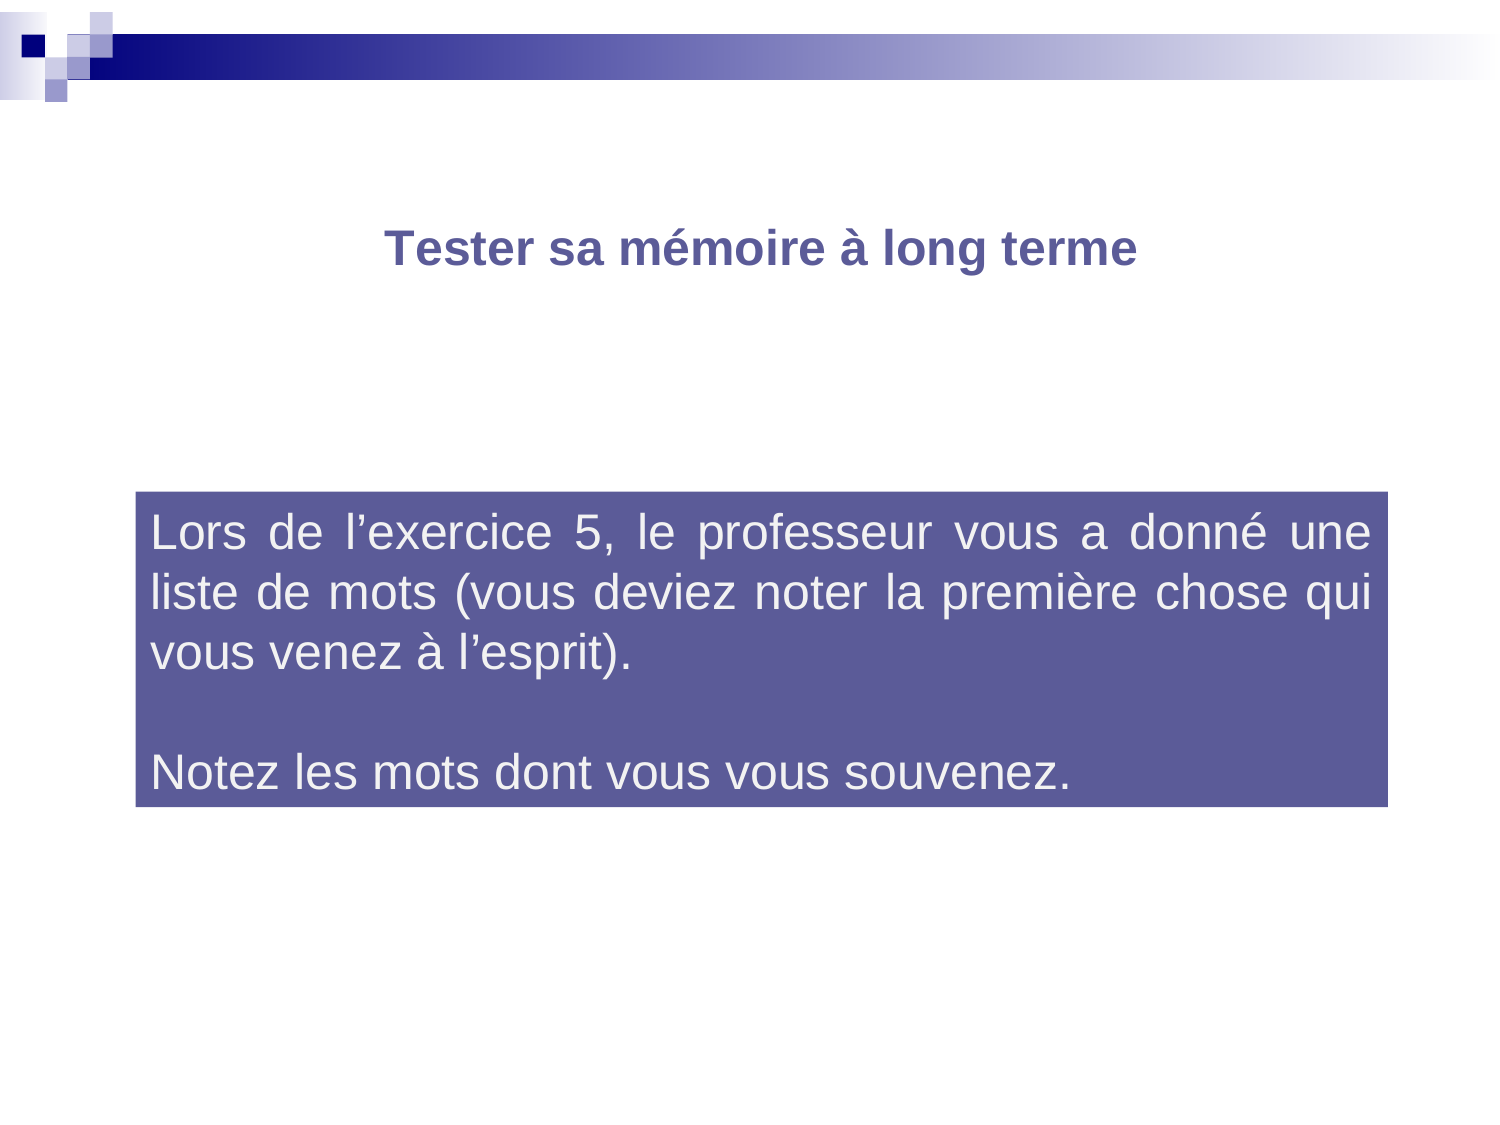

Tester sa mémoire à long terme
Lors de l’exercice 5, le professeur vous a donné une liste de mots (vous deviez noter la première chose qui vous venez à l’esprit).
Notez les mots dont vous vous souvenez.